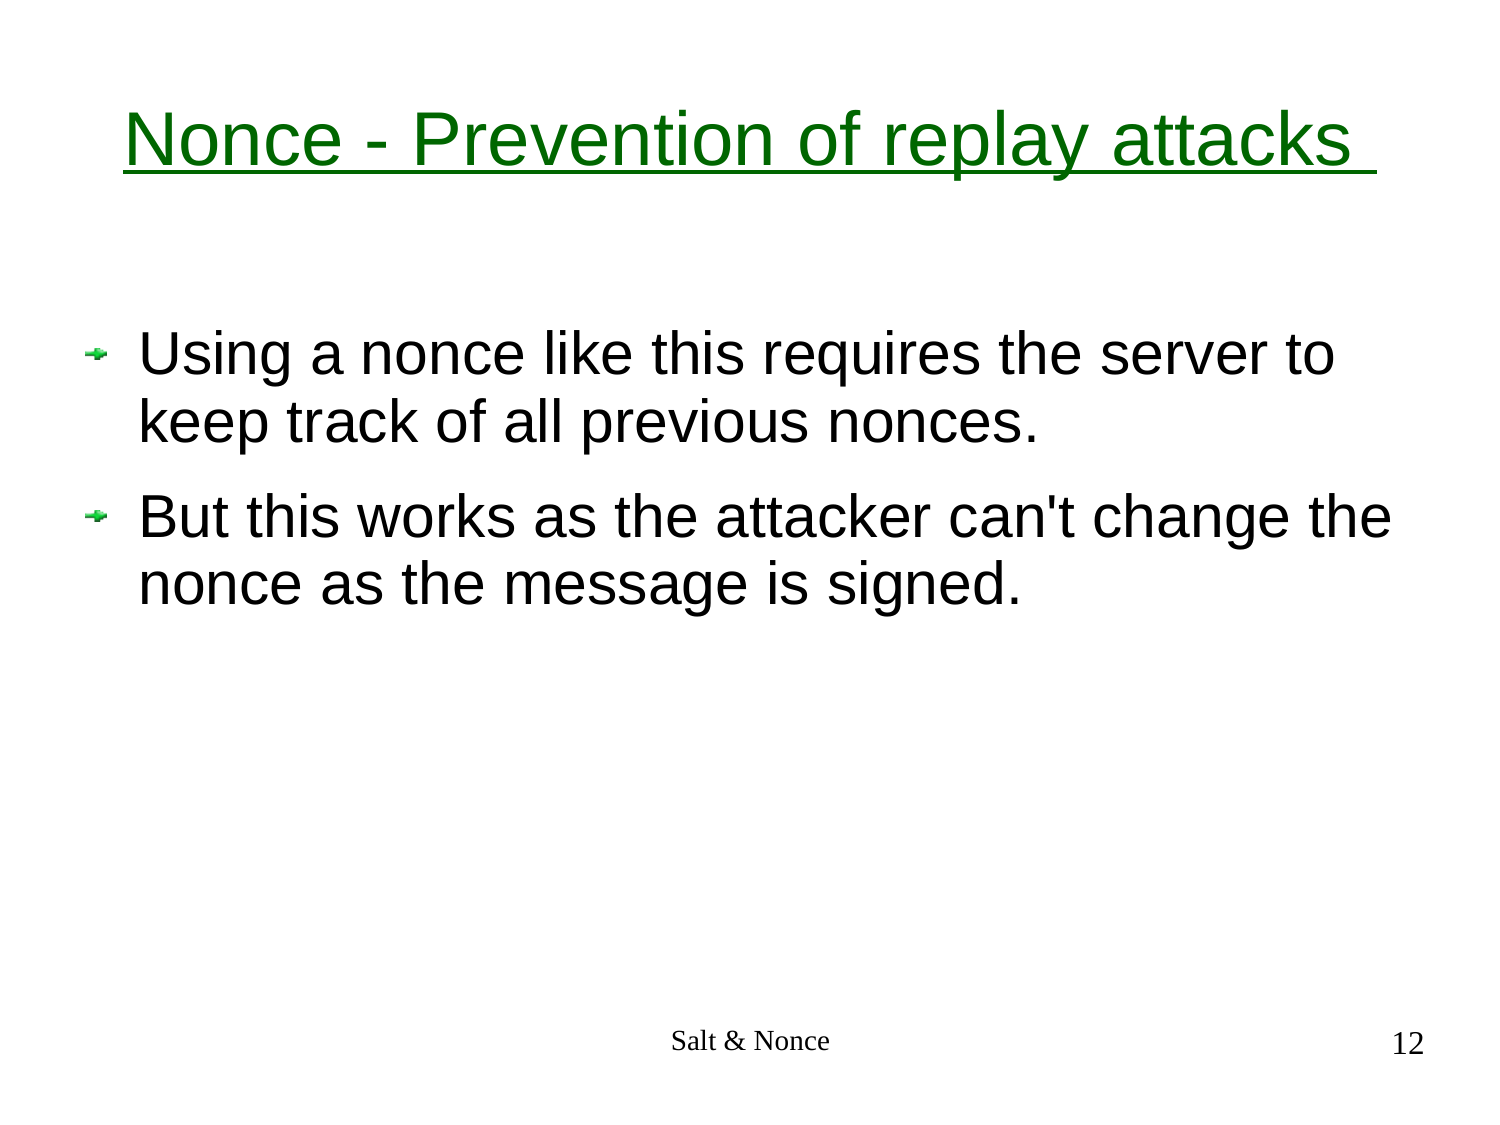

# Nonce - Prevention of replay attacks
Using a nonce like this requires the server to keep track of all previous nonces.
But this works as the attacker can't change the nonce as the message is signed.
Salt & Nonce
12